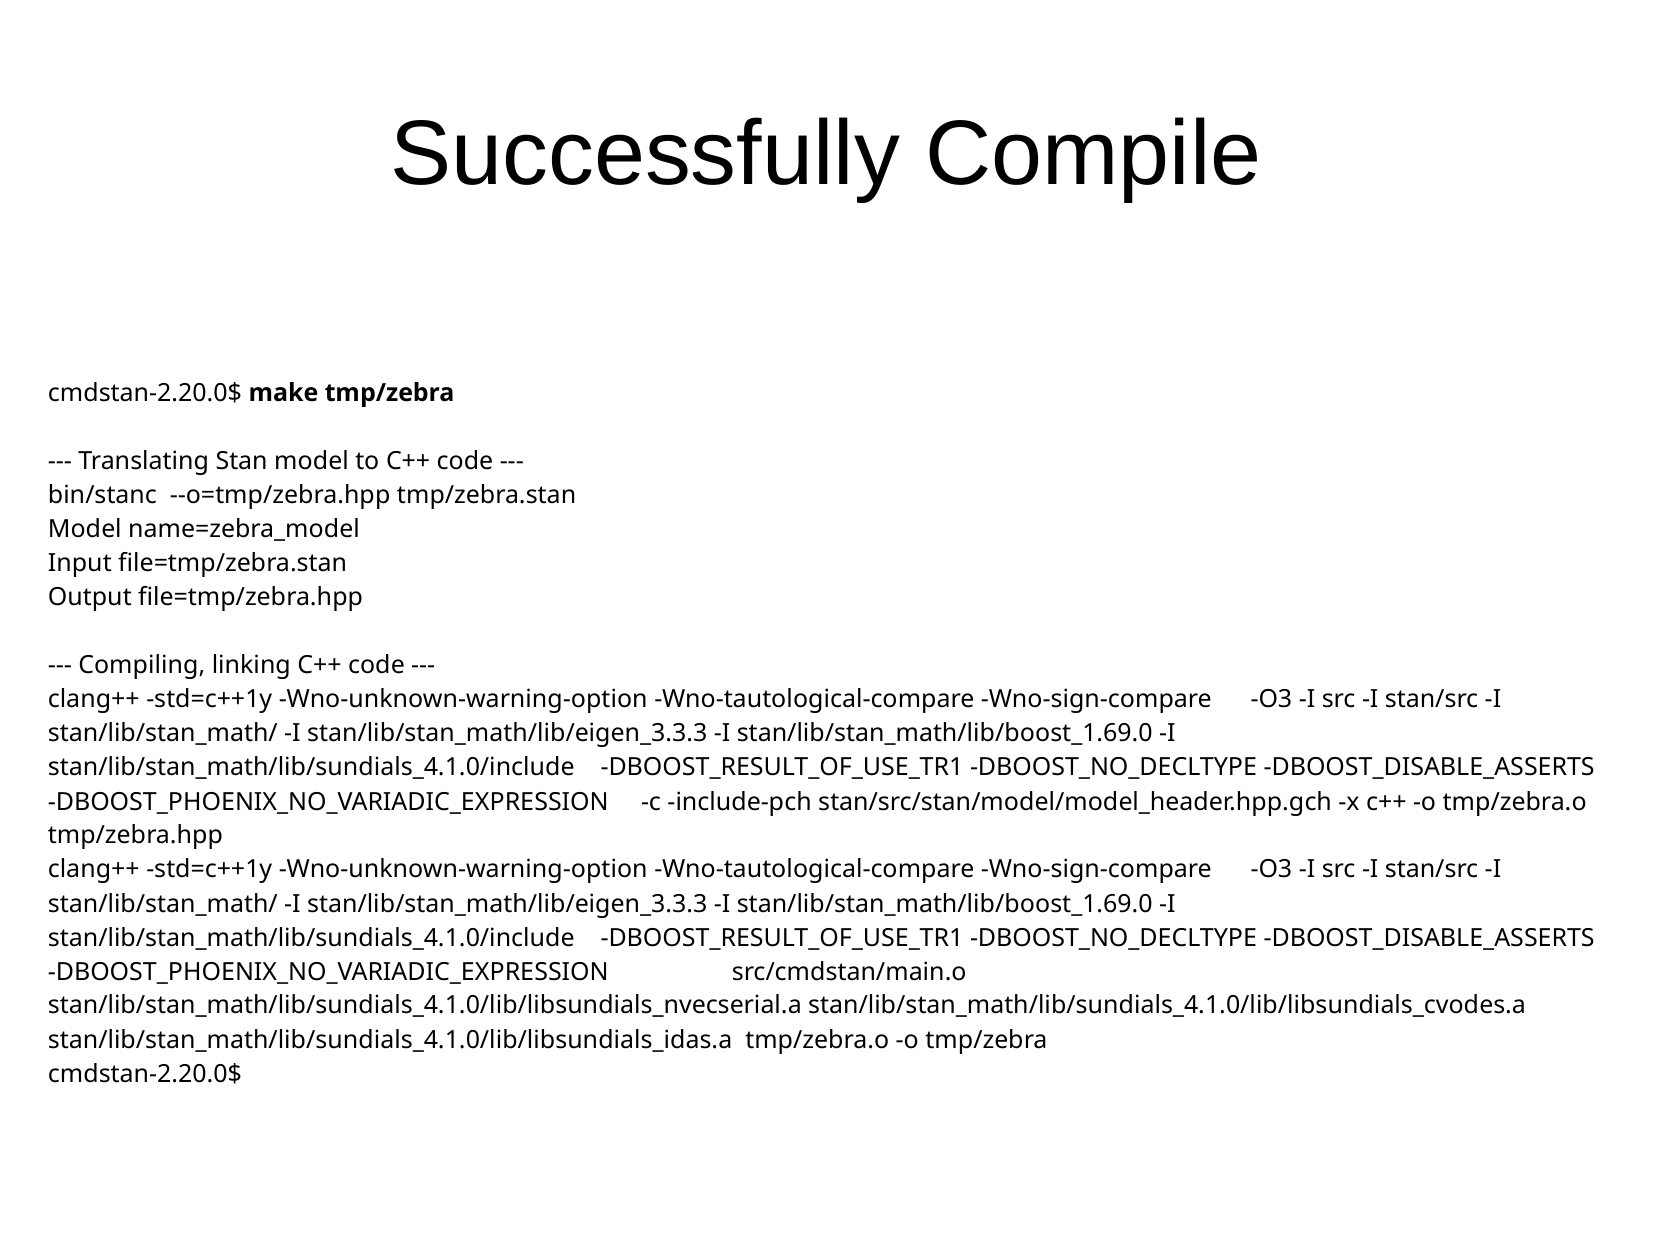

# Successfully Compile
cmdstan-2.20.0$ make tmp/zebra
--- Translating Stan model to C++ code ---
bin/stanc --o=tmp/zebra.hpp tmp/zebra.stan
Model name=zebra_model
Input file=tmp/zebra.stan
Output file=tmp/zebra.hpp
--- Compiling, linking C++ code ---
clang++ -std=c++1y -Wno-unknown-warning-option -Wno-tautological-compare -Wno-sign-compare -O3 -I src -I stan/src -I stan/lib/stan_math/ -I stan/lib/stan_math/lib/eigen_3.3.3 -I stan/lib/stan_math/lib/boost_1.69.0 -I stan/lib/stan_math/lib/sundials_4.1.0/include -DBOOST_RESULT_OF_USE_TR1 -DBOOST_NO_DECLTYPE -DBOOST_DISABLE_ASSERTS -DBOOST_PHOENIX_NO_VARIADIC_EXPRESSION -c -include-pch stan/src/stan/model/model_header.hpp.gch -x c++ -o tmp/zebra.o tmp/zebra.hpp
clang++ -std=c++1y -Wno-unknown-warning-option -Wno-tautological-compare -Wno-sign-compare -O3 -I src -I stan/src -I stan/lib/stan_math/ -I stan/lib/stan_math/lib/eigen_3.3.3 -I stan/lib/stan_math/lib/boost_1.69.0 -I stan/lib/stan_math/lib/sundials_4.1.0/include -DBOOST_RESULT_OF_USE_TR1 -DBOOST_NO_DECLTYPE -DBOOST_DISABLE_ASSERTS -DBOOST_PHOENIX_NO_VARIADIC_EXPRESSION src/cmdstan/main.o stan/lib/stan_math/lib/sundials_4.1.0/lib/libsundials_nvecserial.a stan/lib/stan_math/lib/sundials_4.1.0/lib/libsundials_cvodes.a stan/lib/stan_math/lib/sundials_4.1.0/lib/libsundials_idas.a tmp/zebra.o -o tmp/zebra
cmdstan-2.20.0$